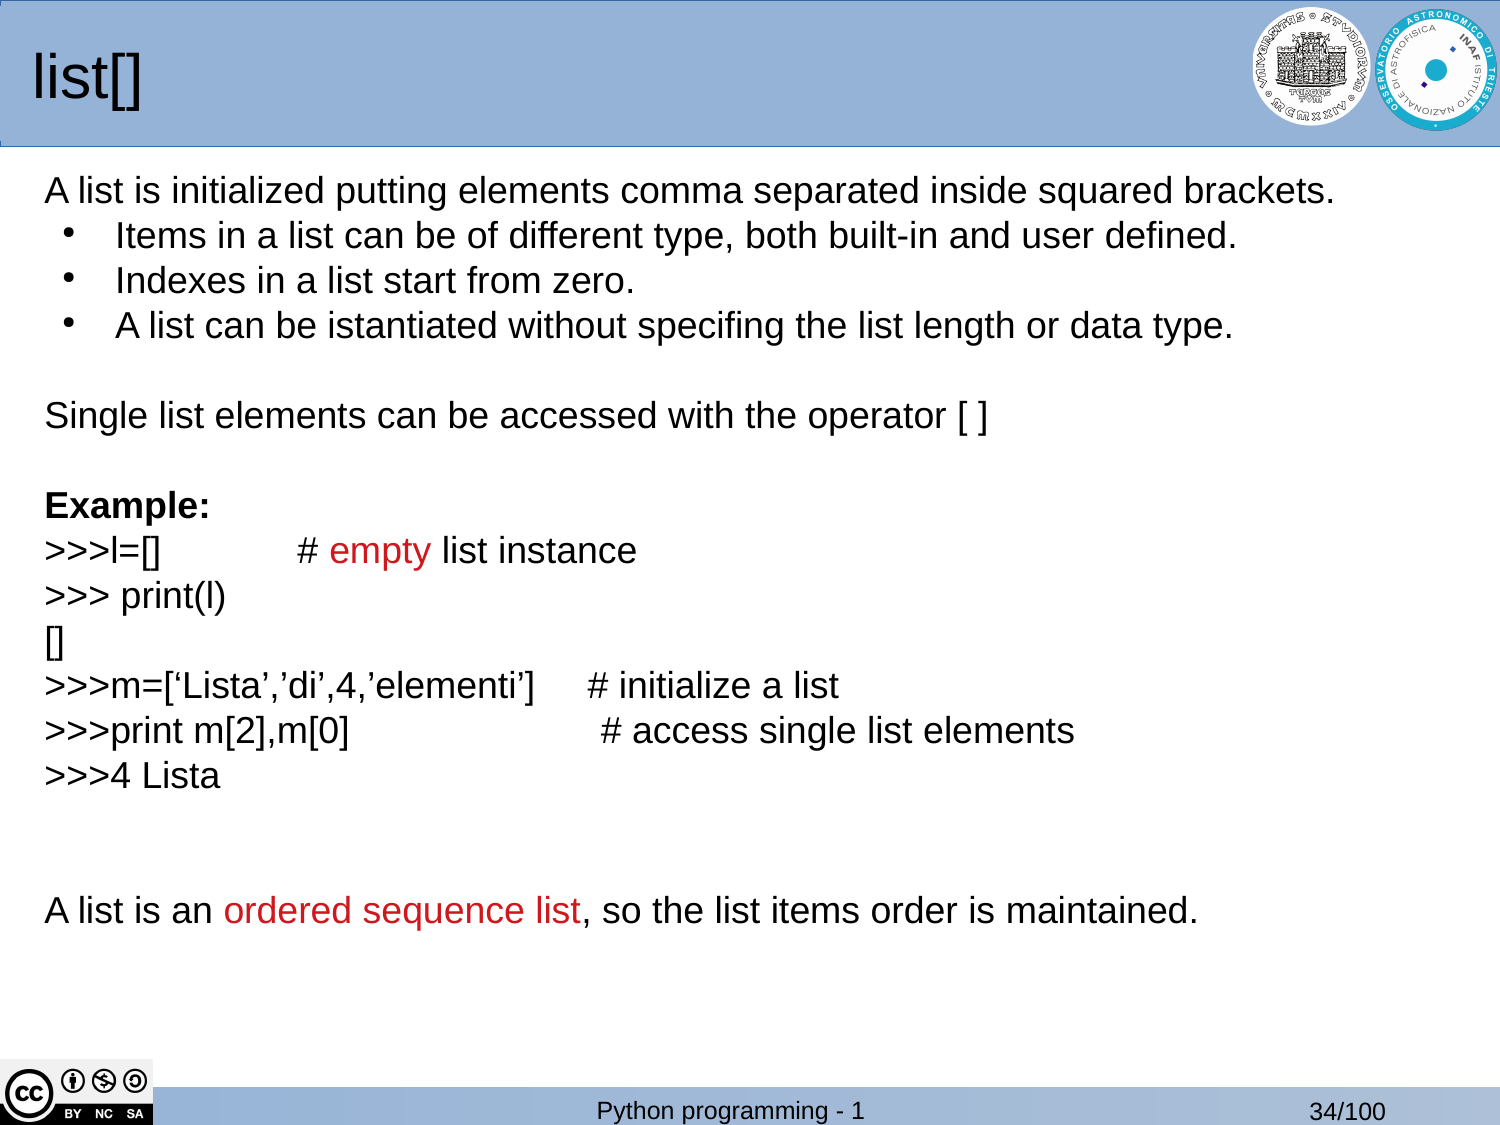

list[]
# A list is initialized putting elements comma separated inside squared brackets.
Items in a list can be of different type, both built-in and user defined.
Indexes in a list start from zero.
A list can be istantiated without specifing the list length or data type.
Single list elements can be accessed with the operator [ ]
Example:
>>>l=[] # empty list instance
>>> print(l)
[]
>>>m=[‘Lista’,’di’,4,’elementi’] # initialize a list
>>>print m[2],m[0] # access single list elements
>>>4 Lista
A list is an ordered sequence list, so the list items order is maintained.